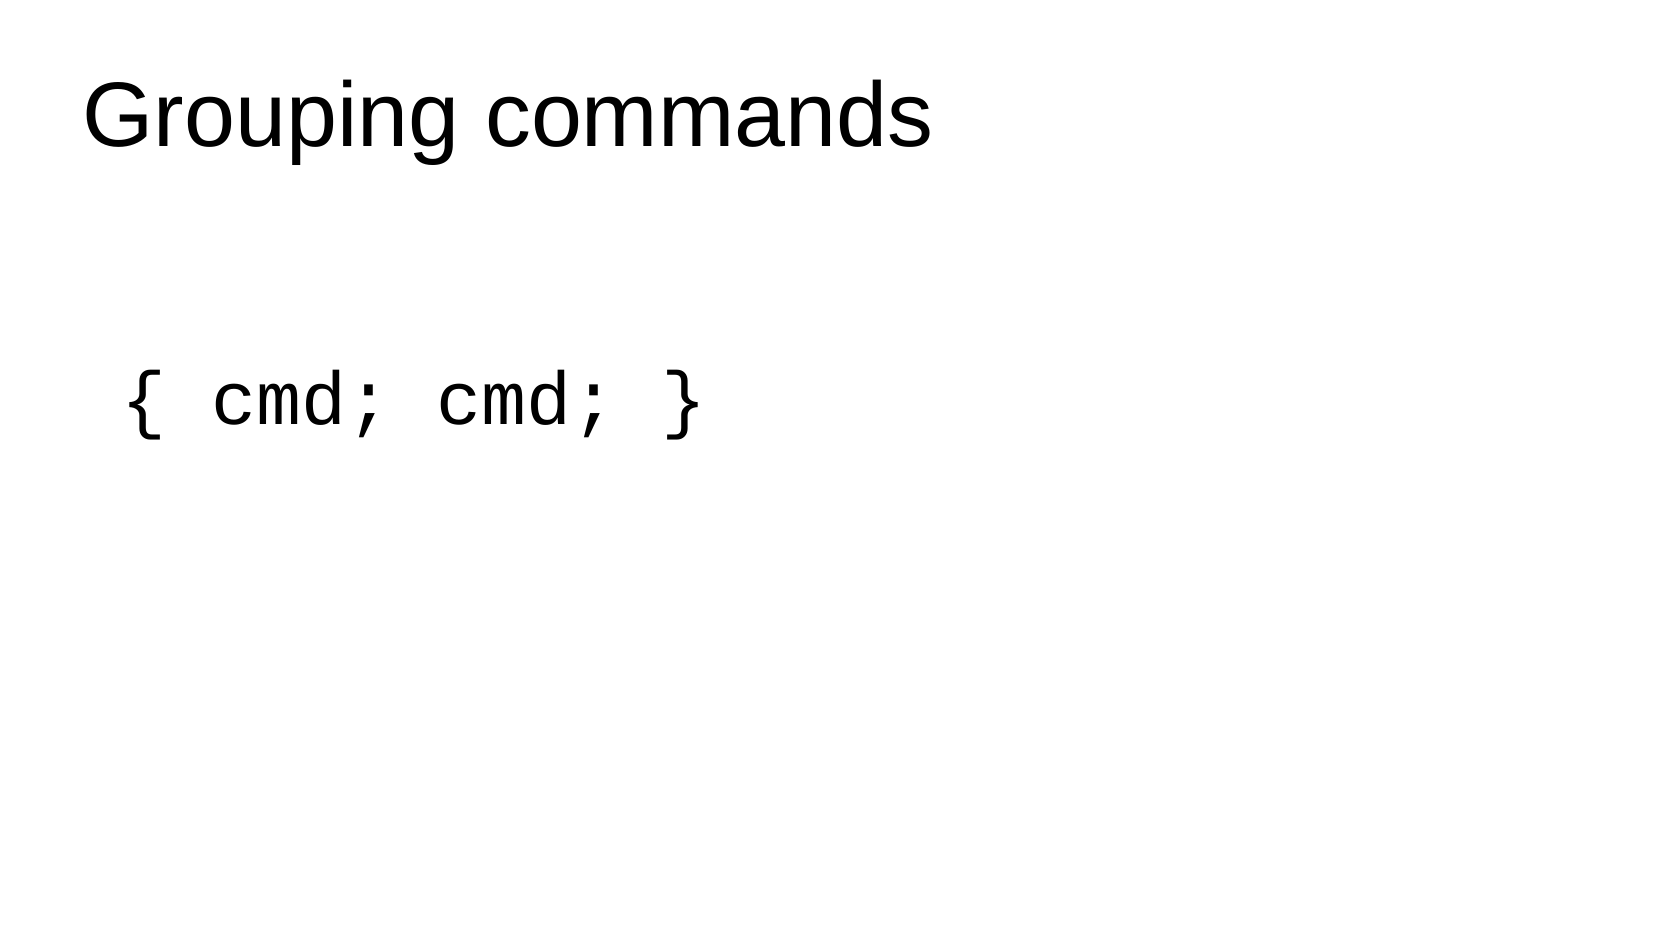

# Grouping commands
{ cmd; cmd; }